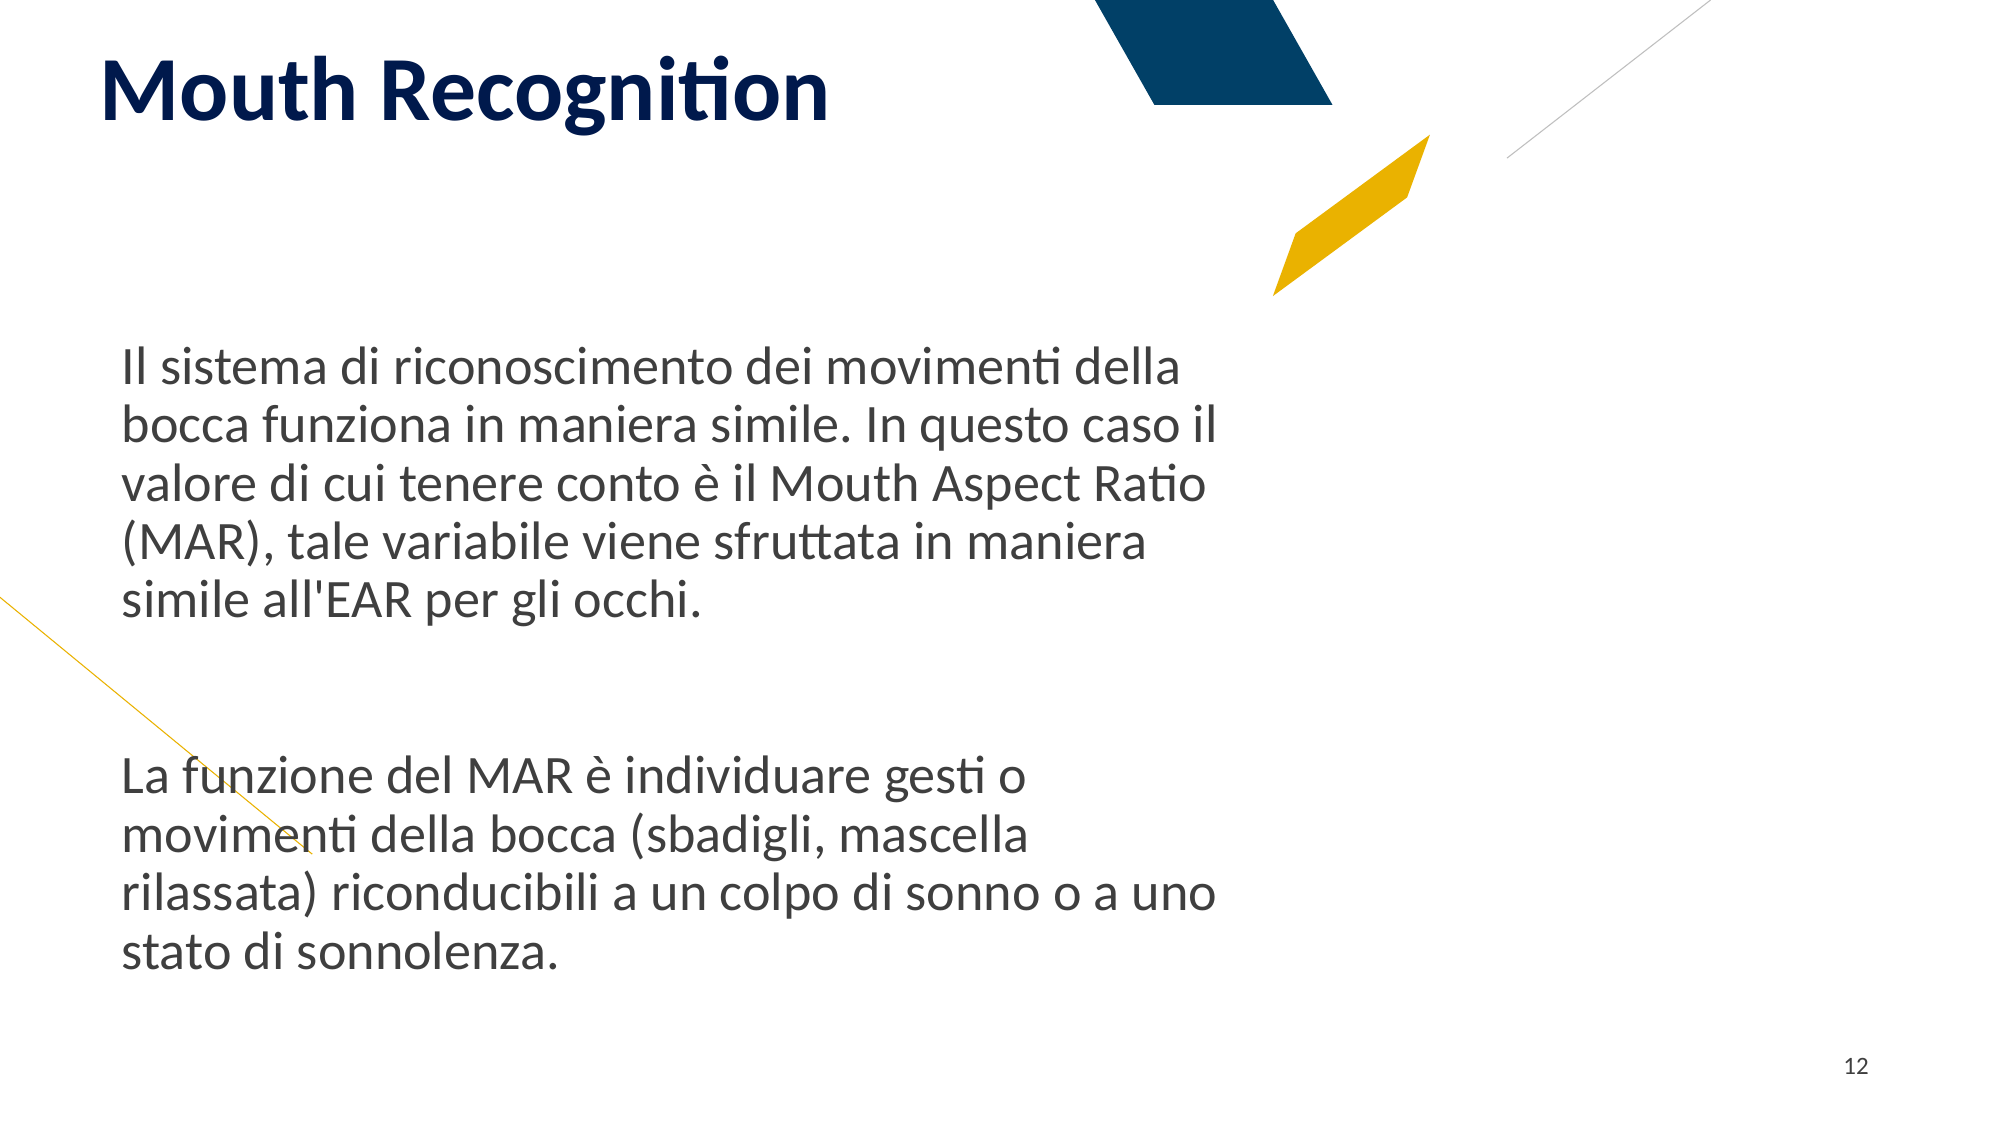

# Mouth Recognition
Il sistema di riconoscimento dei movimenti della bocca funziona in maniera simile. In questo caso il valore di cui tenere conto è il Mouth Aspect Ratio (MAR), tale variabile viene sfruttata in maniera simile all'EAR per gli occhi.
La funzione del MAR è individuare gesti o movimenti della bocca (sbadigli, mascella rilassata) riconducibili a un colpo di sonno o a uno stato di sonnolenza.